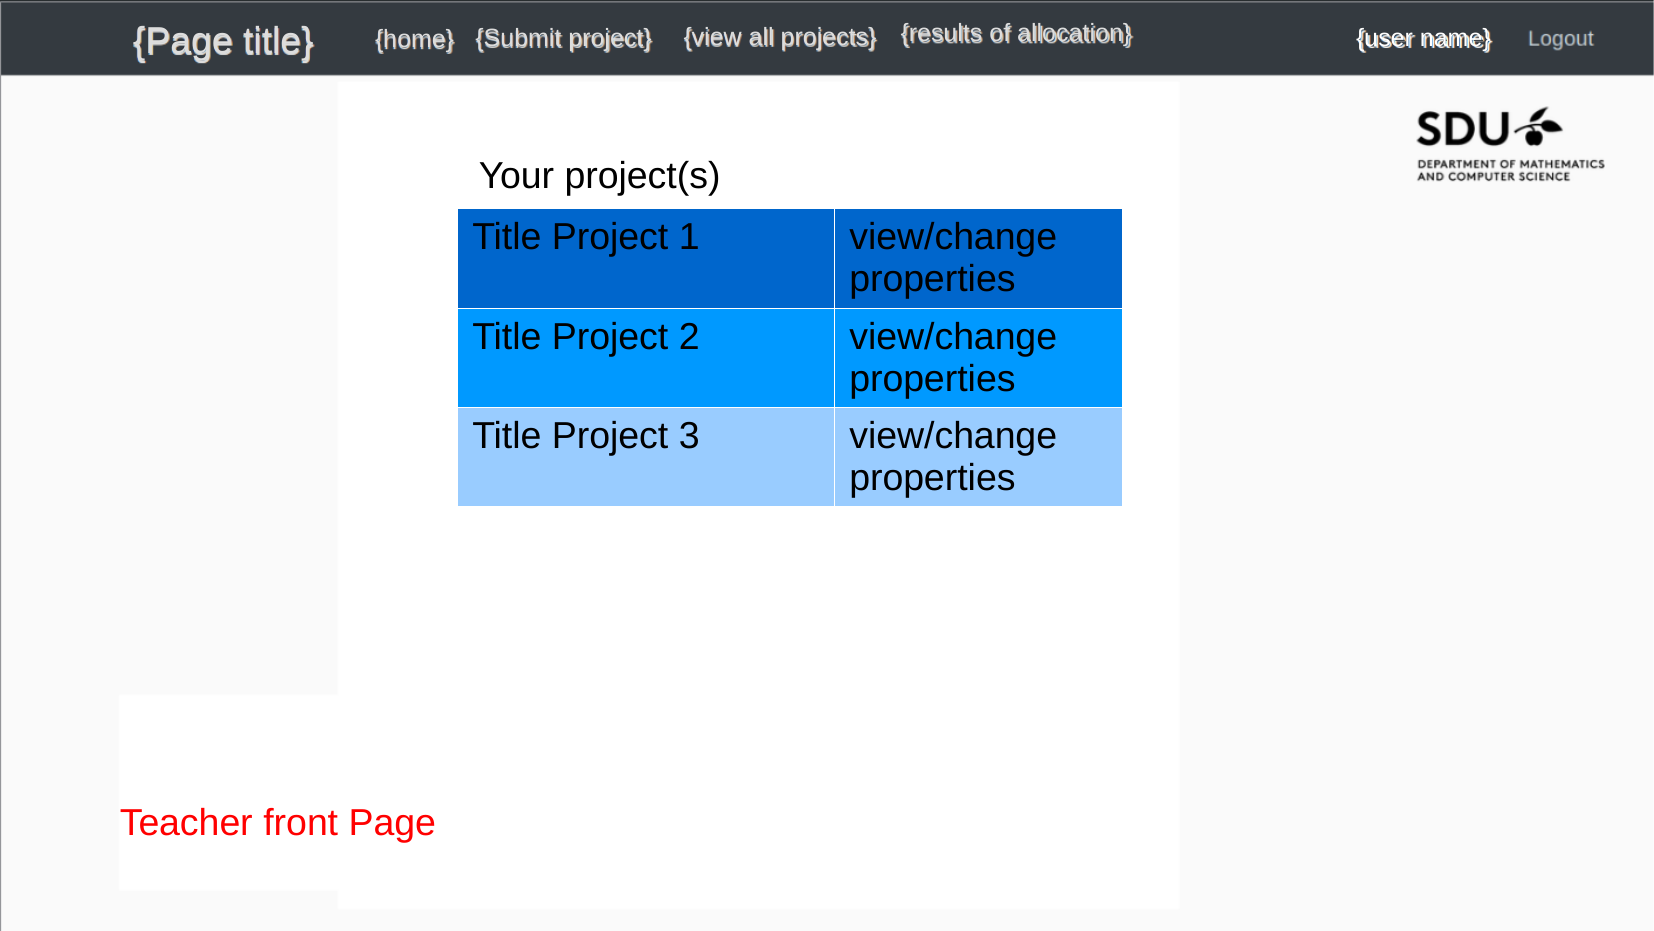

{Page title}
{results of allocation}
{view all projects}
{Submit project}
{user name}
{home}
Your project(s)
| Title Project 1 | view/change properties |
| --- | --- |
| Title Project 2 | view/change properties |
| Title Project 3 | view/change properties |
Teacher front Page